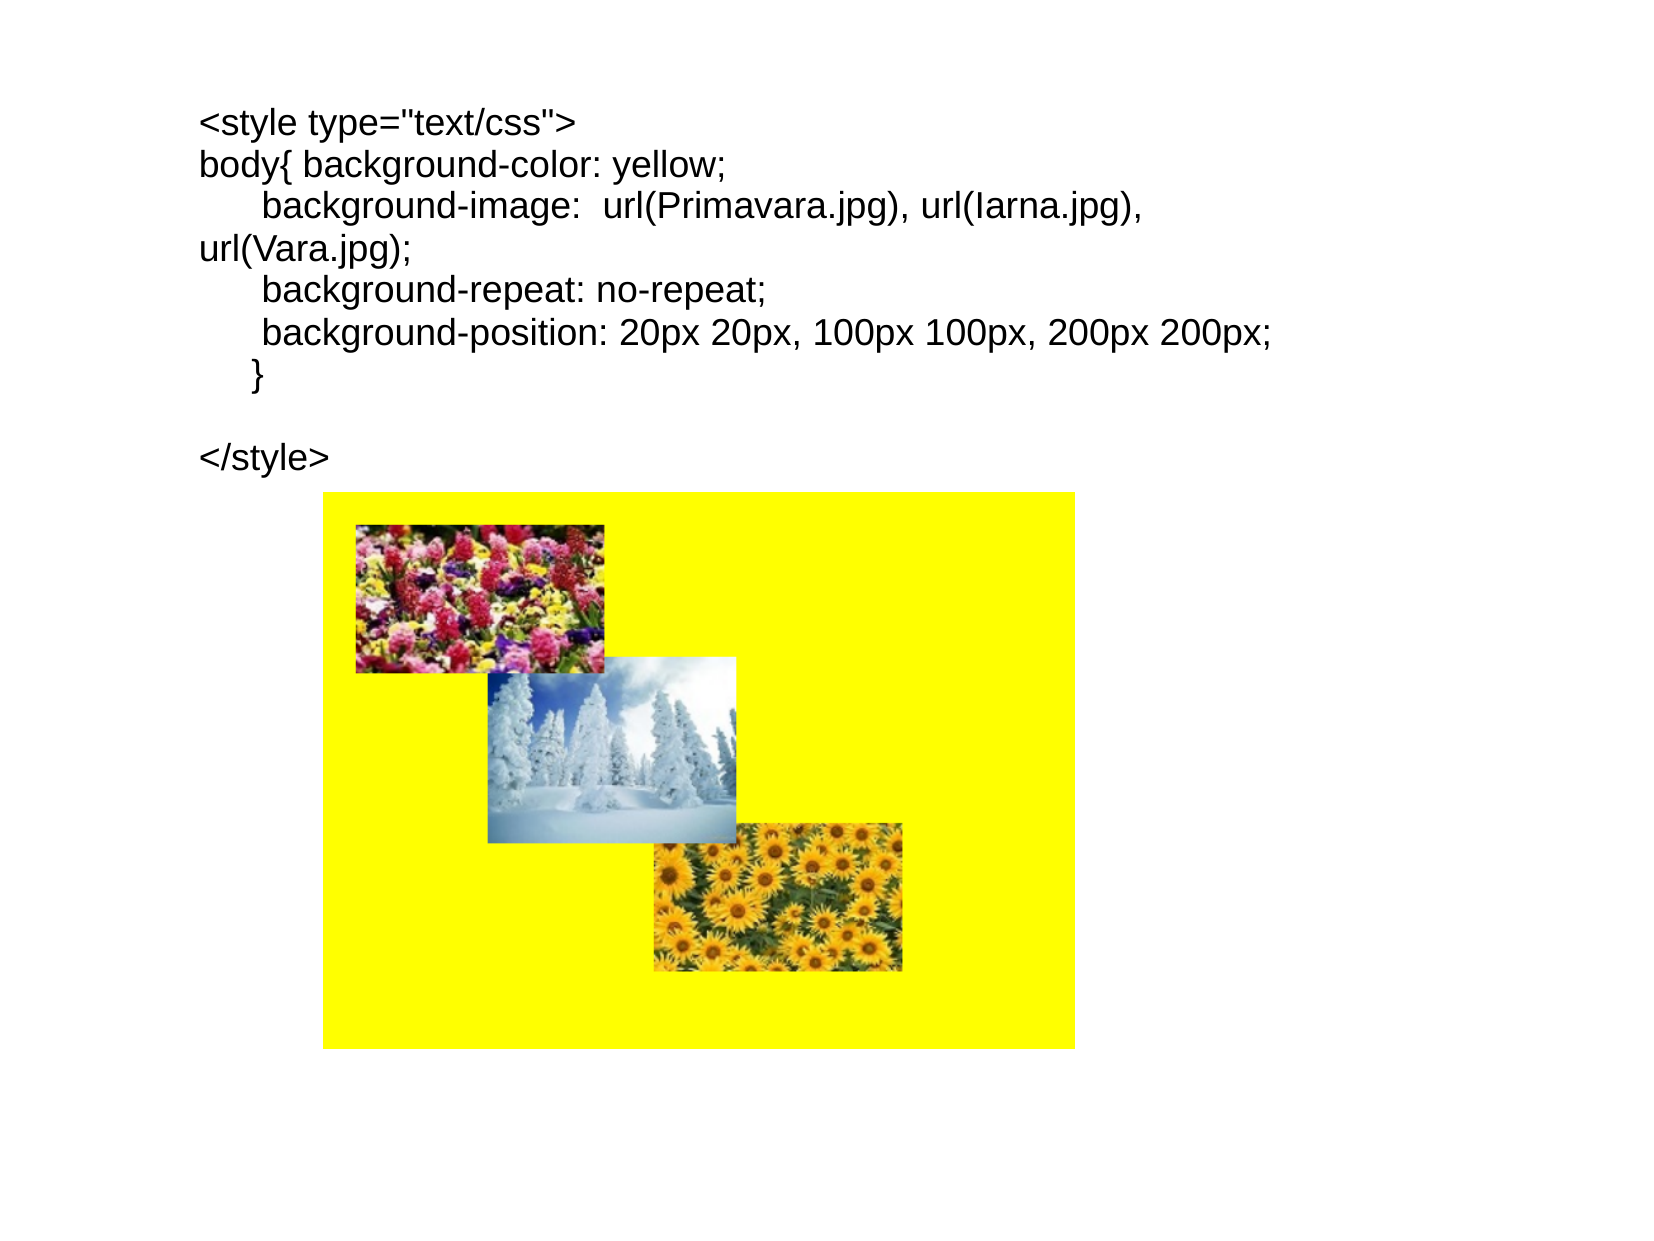

<style type="text/css">
body{ background-color: yellow;
 background-image: url(Primavara.jpg), url(Iarna.jpg), url(Vara.jpg);
 background-repeat: no-repeat;
 background-position: 20px 20px, 100px 100px, 200px 200px;
 }
</style>